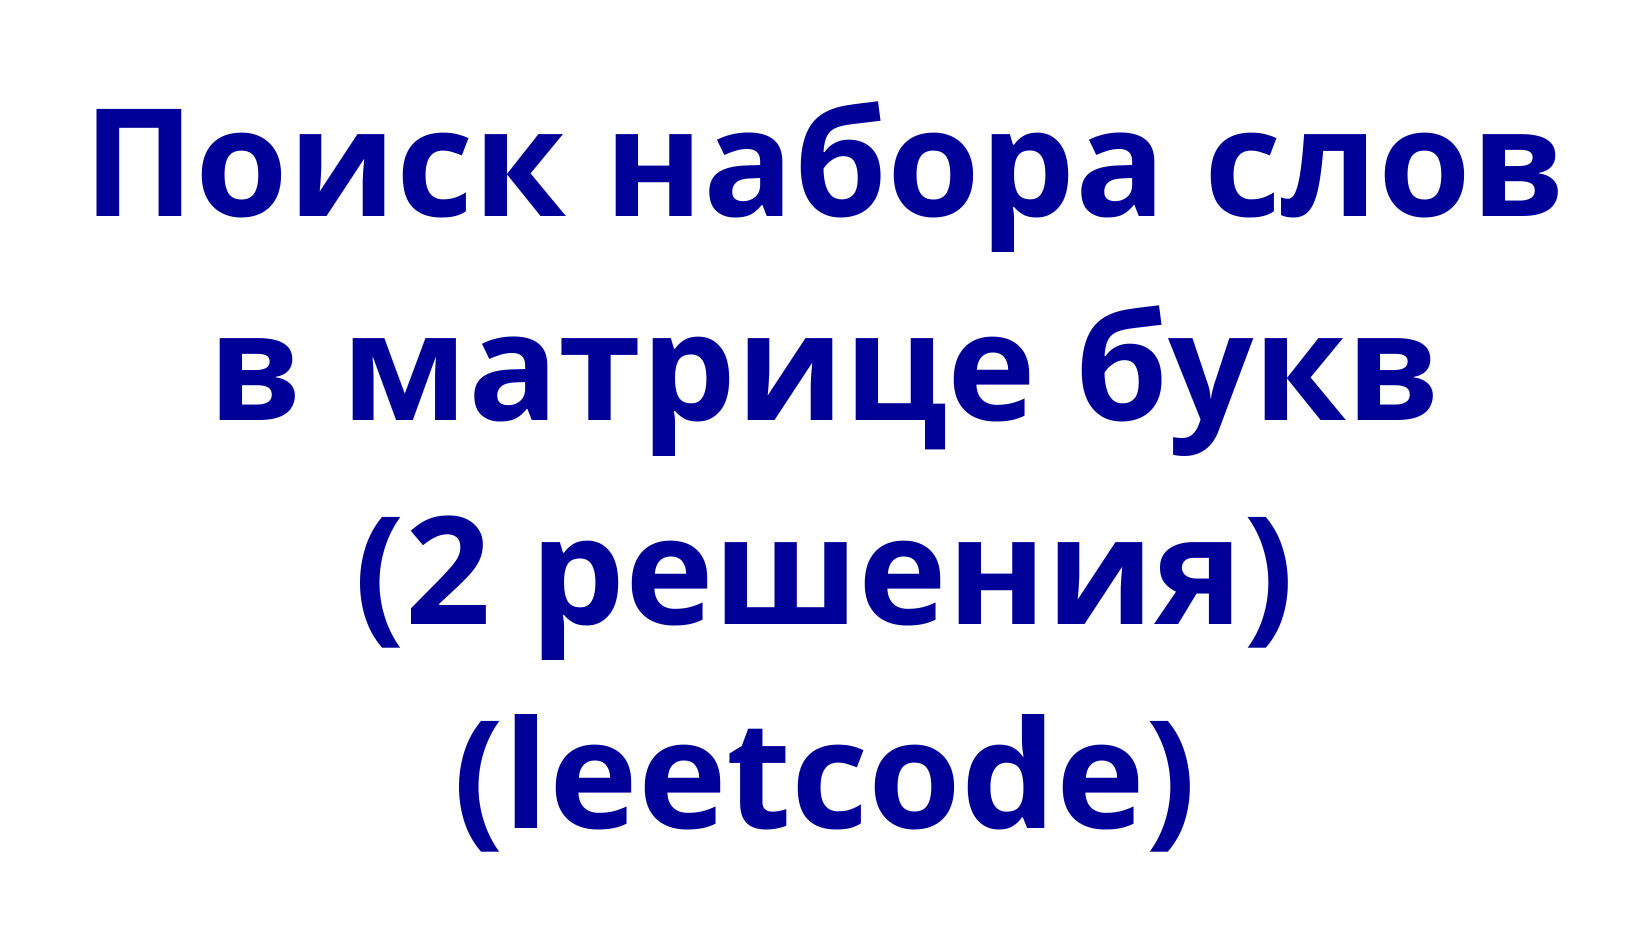

# Поиск набора слов
в матрице букв
(2 решения) (leetcode)